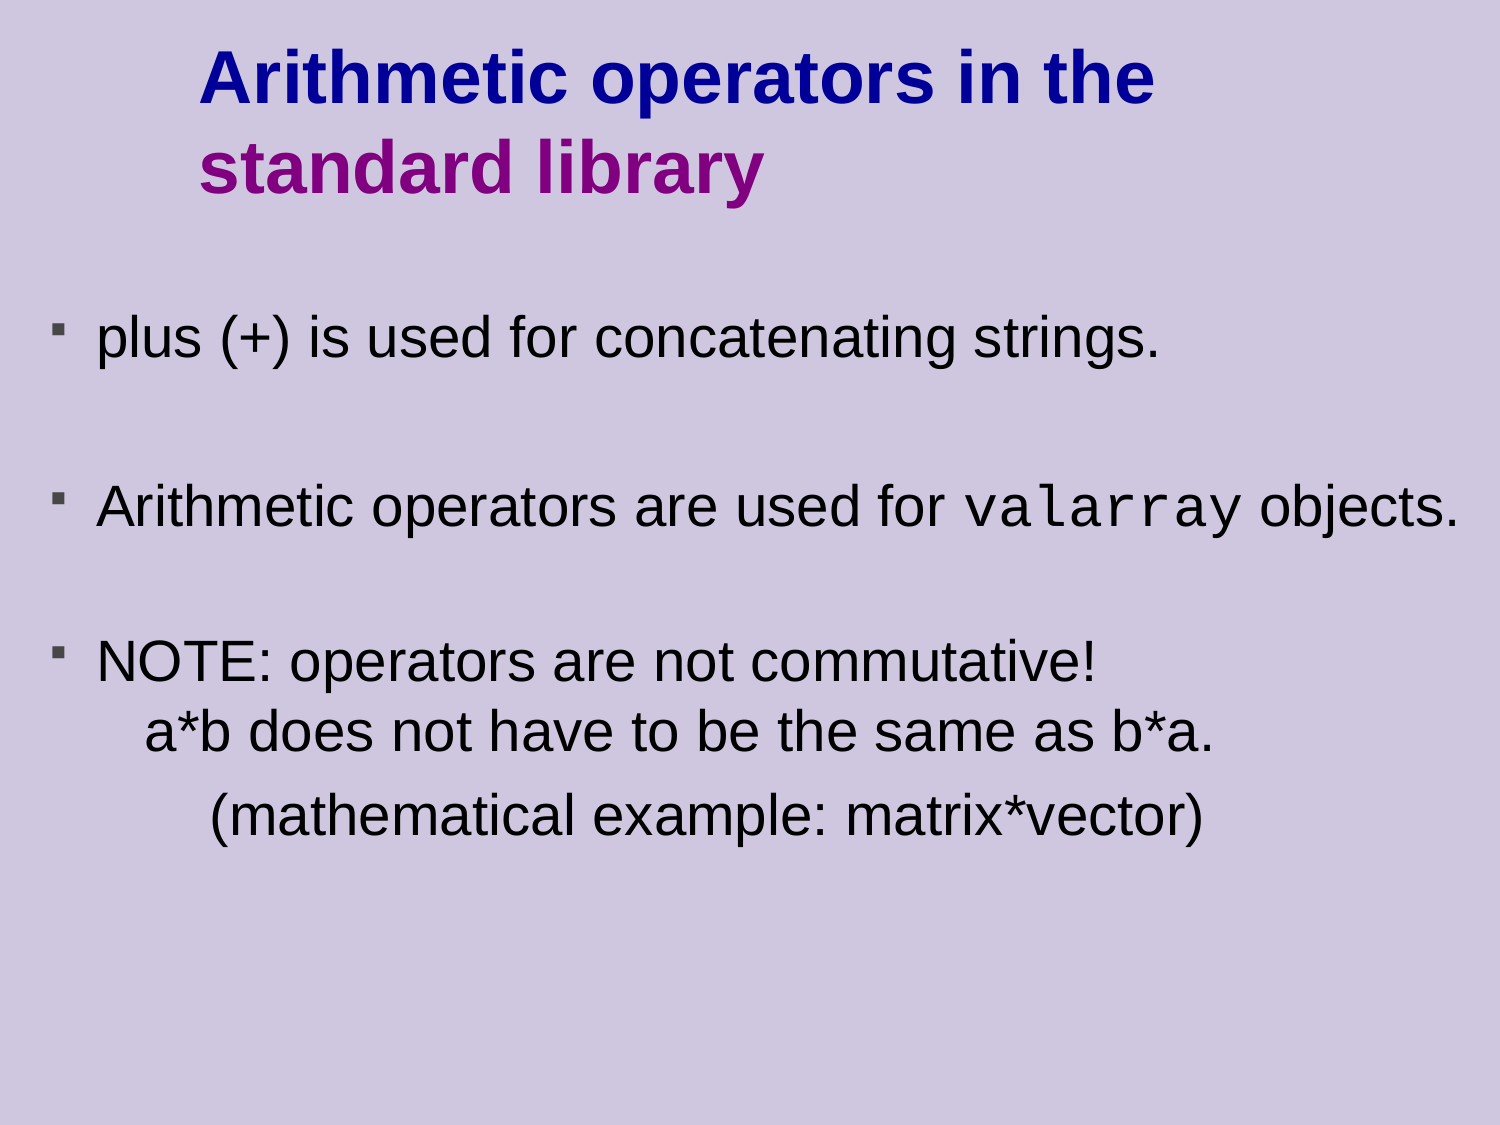

# Arithmetic operators in the standard library
plus (+) is used for concatenating strings.
Arithmetic operators are used for valarray objects.
NOTE: operators are not commutative!
 a*b does not have to be the same as b*a.
 (mathematical example: matrix*vector)